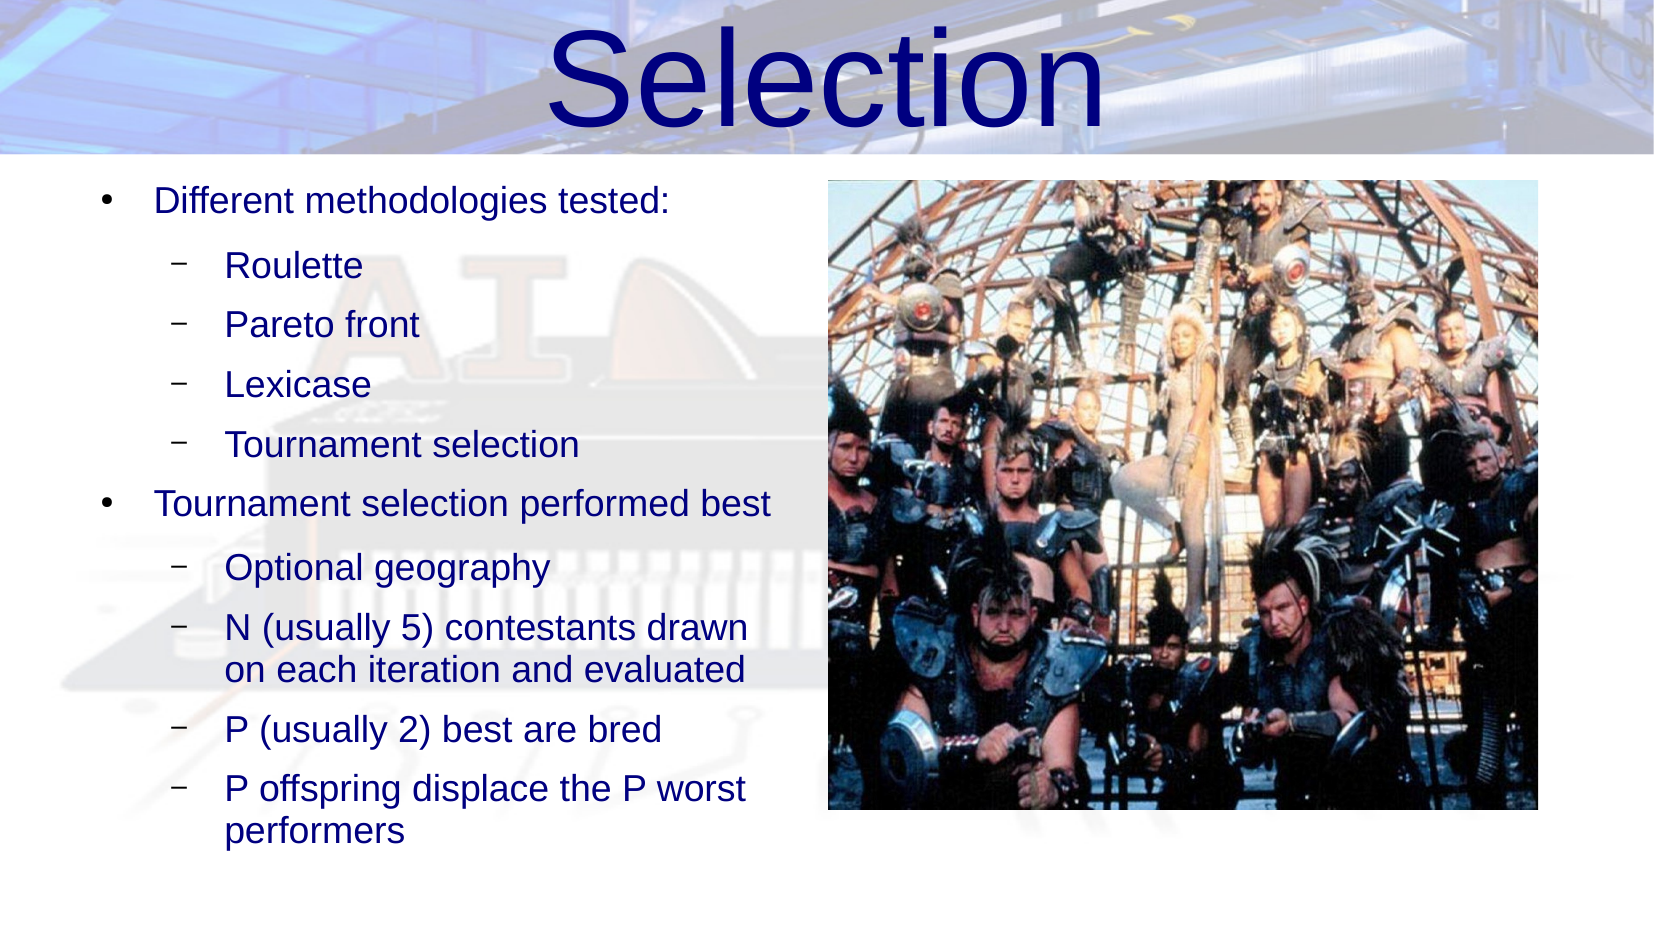

# Selection
Different methodologies tested:
Roulette
Pareto front
Lexicase
Tournament selection
Tournament selection performed best
Optional geography
N (usually 5) contestants drawn on each iteration and evaluated
P (usually 2) best are bred
P offspring displace the P worst performers